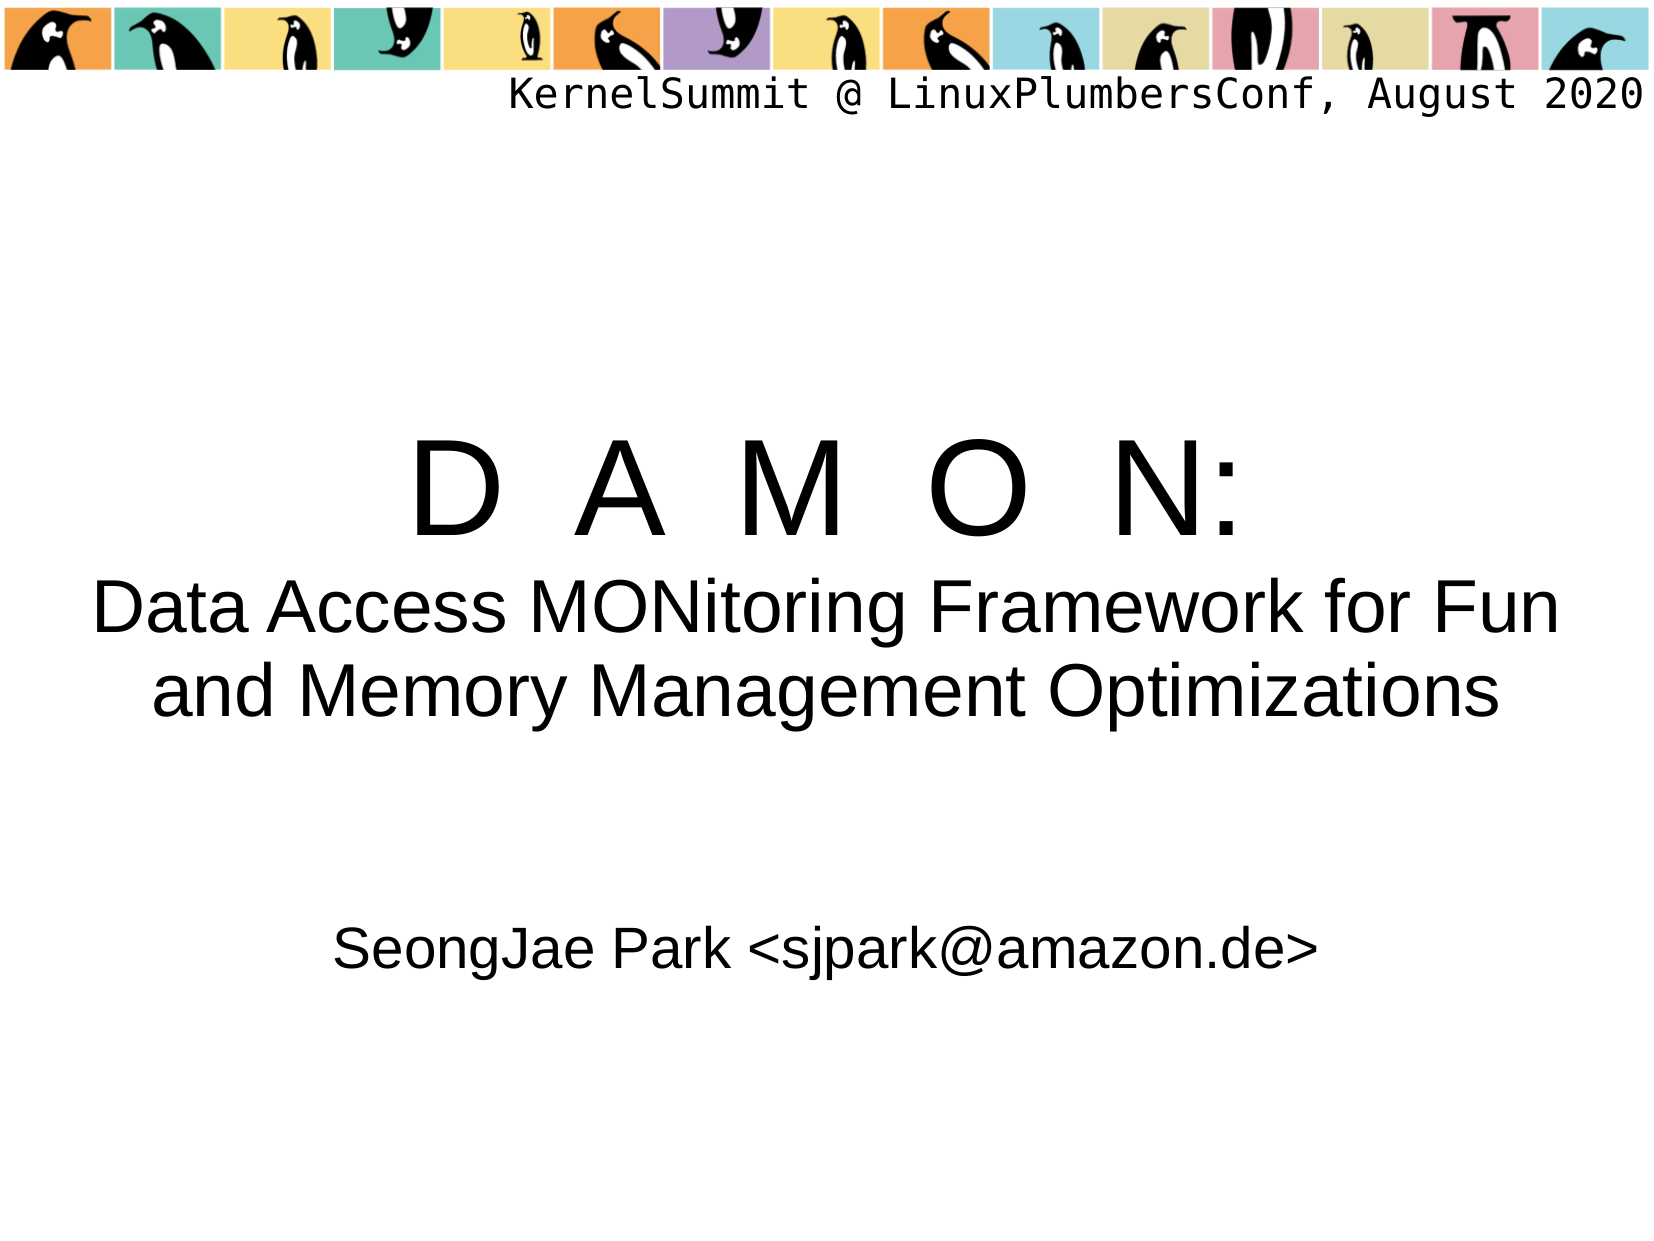

KernelSummit @ LinuxPlumbersConf, August 2020
# D A M O N: Data Access MONitoring Framework for Fun and Memory Management Optimizations
SeongJae Park <sjpark@amazon.de>